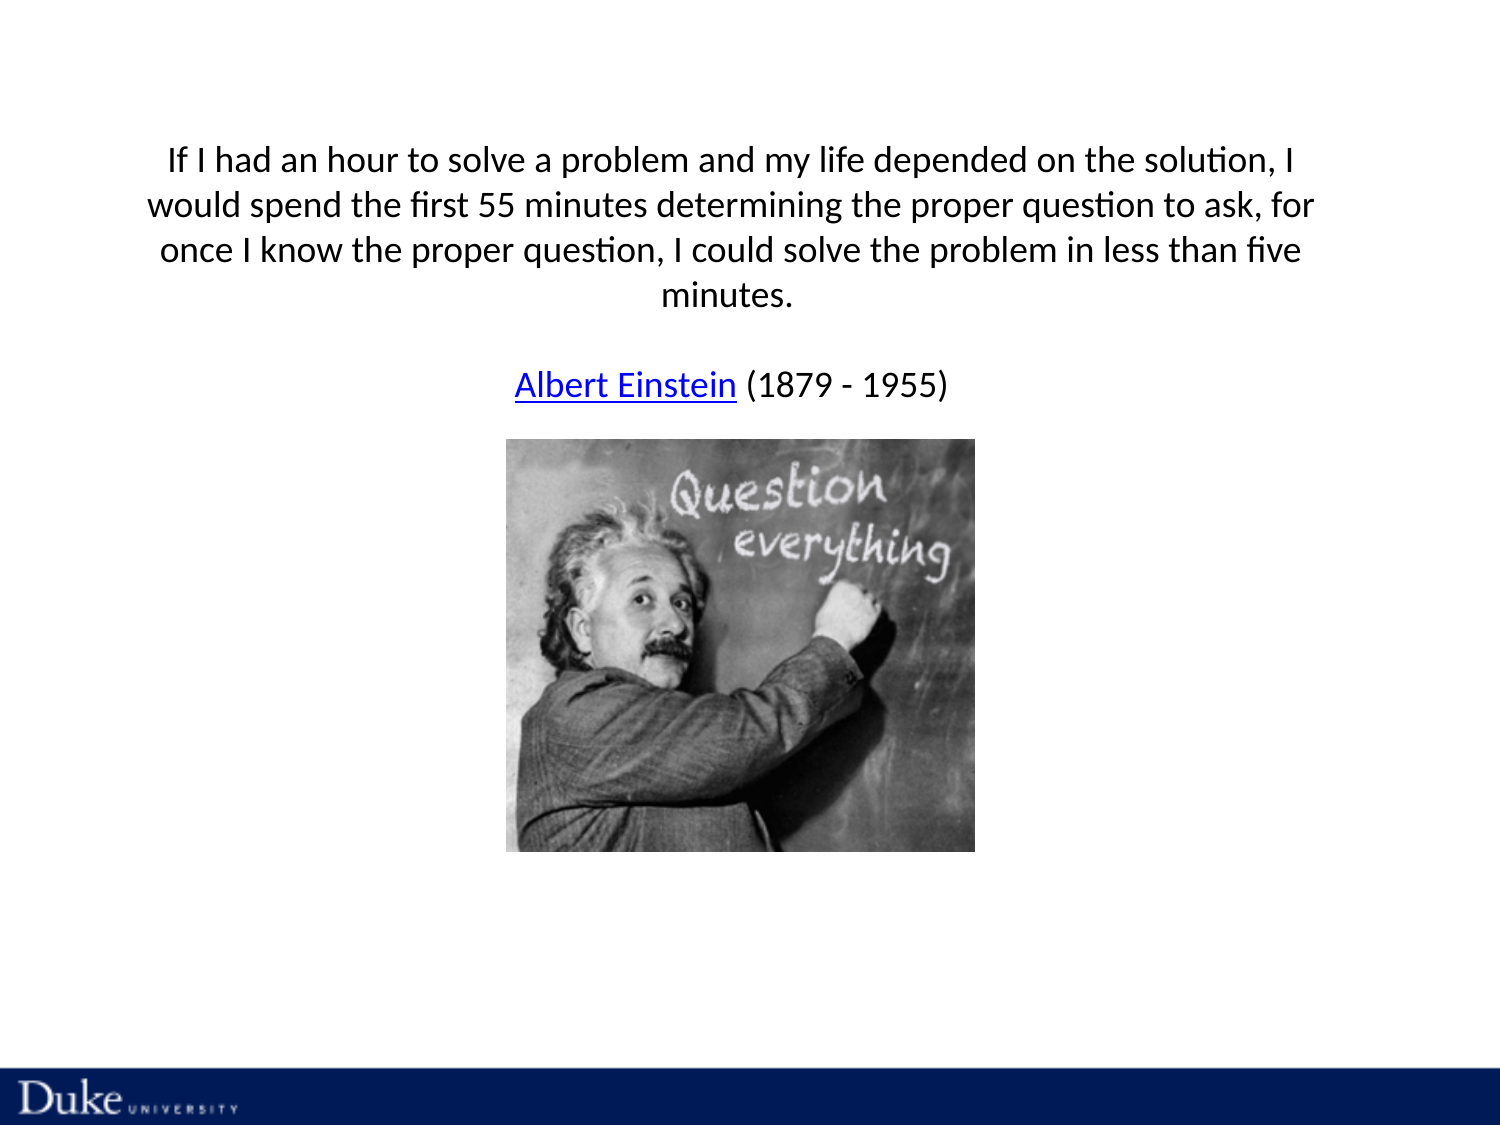

If I had an hour to solve a problem and my life depended on the solution, I would spend the first 55 minutes determining the proper question to ask, for once I know the proper question, I could solve the problem in less than five minutes.
Albert Einstein (1879 - 1955)